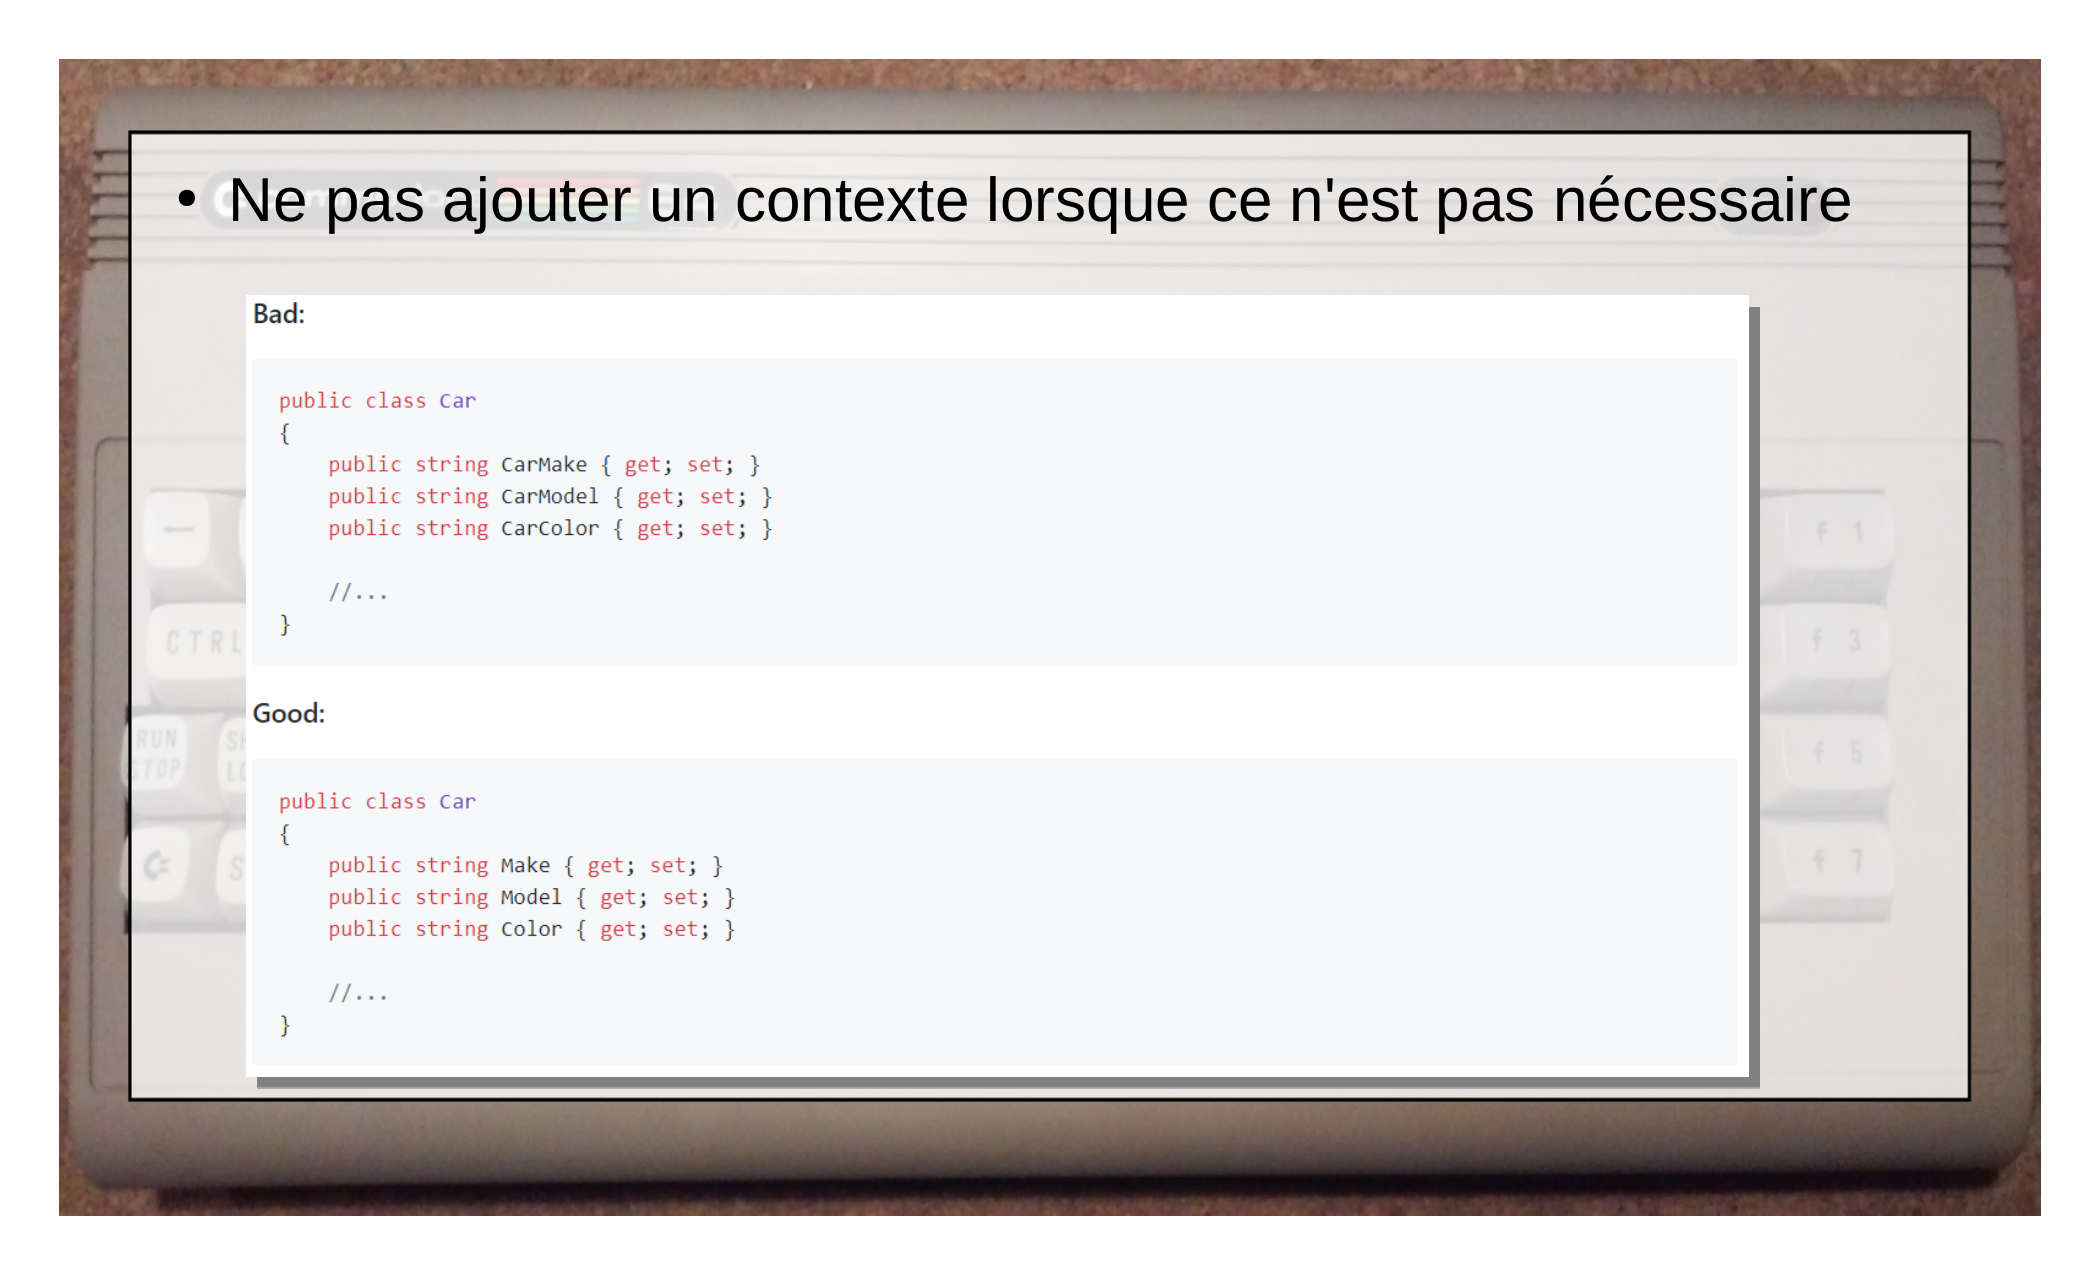

# Ne pas ajouter un contexte lorsque ce n'est pas nécessaire